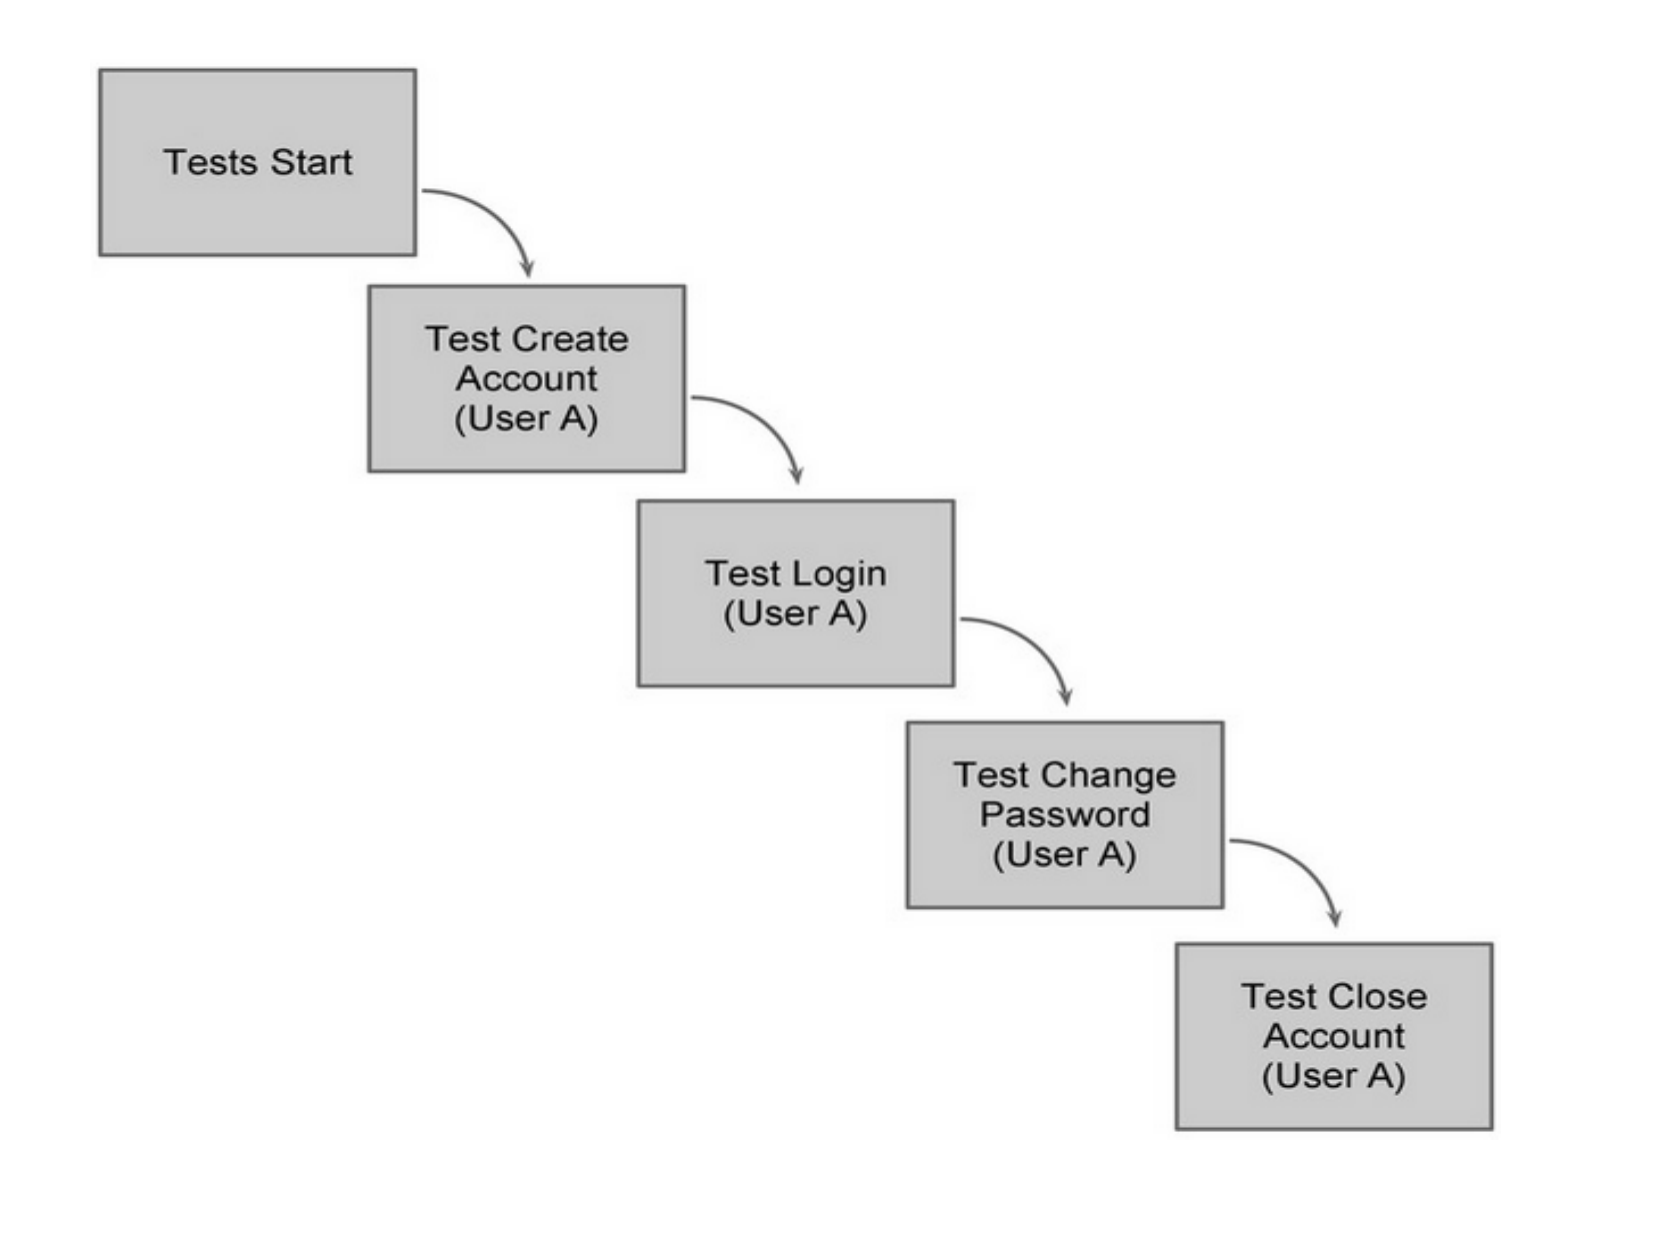

# Avoid inter-test dependencies
Real Case - SRD Test Suite